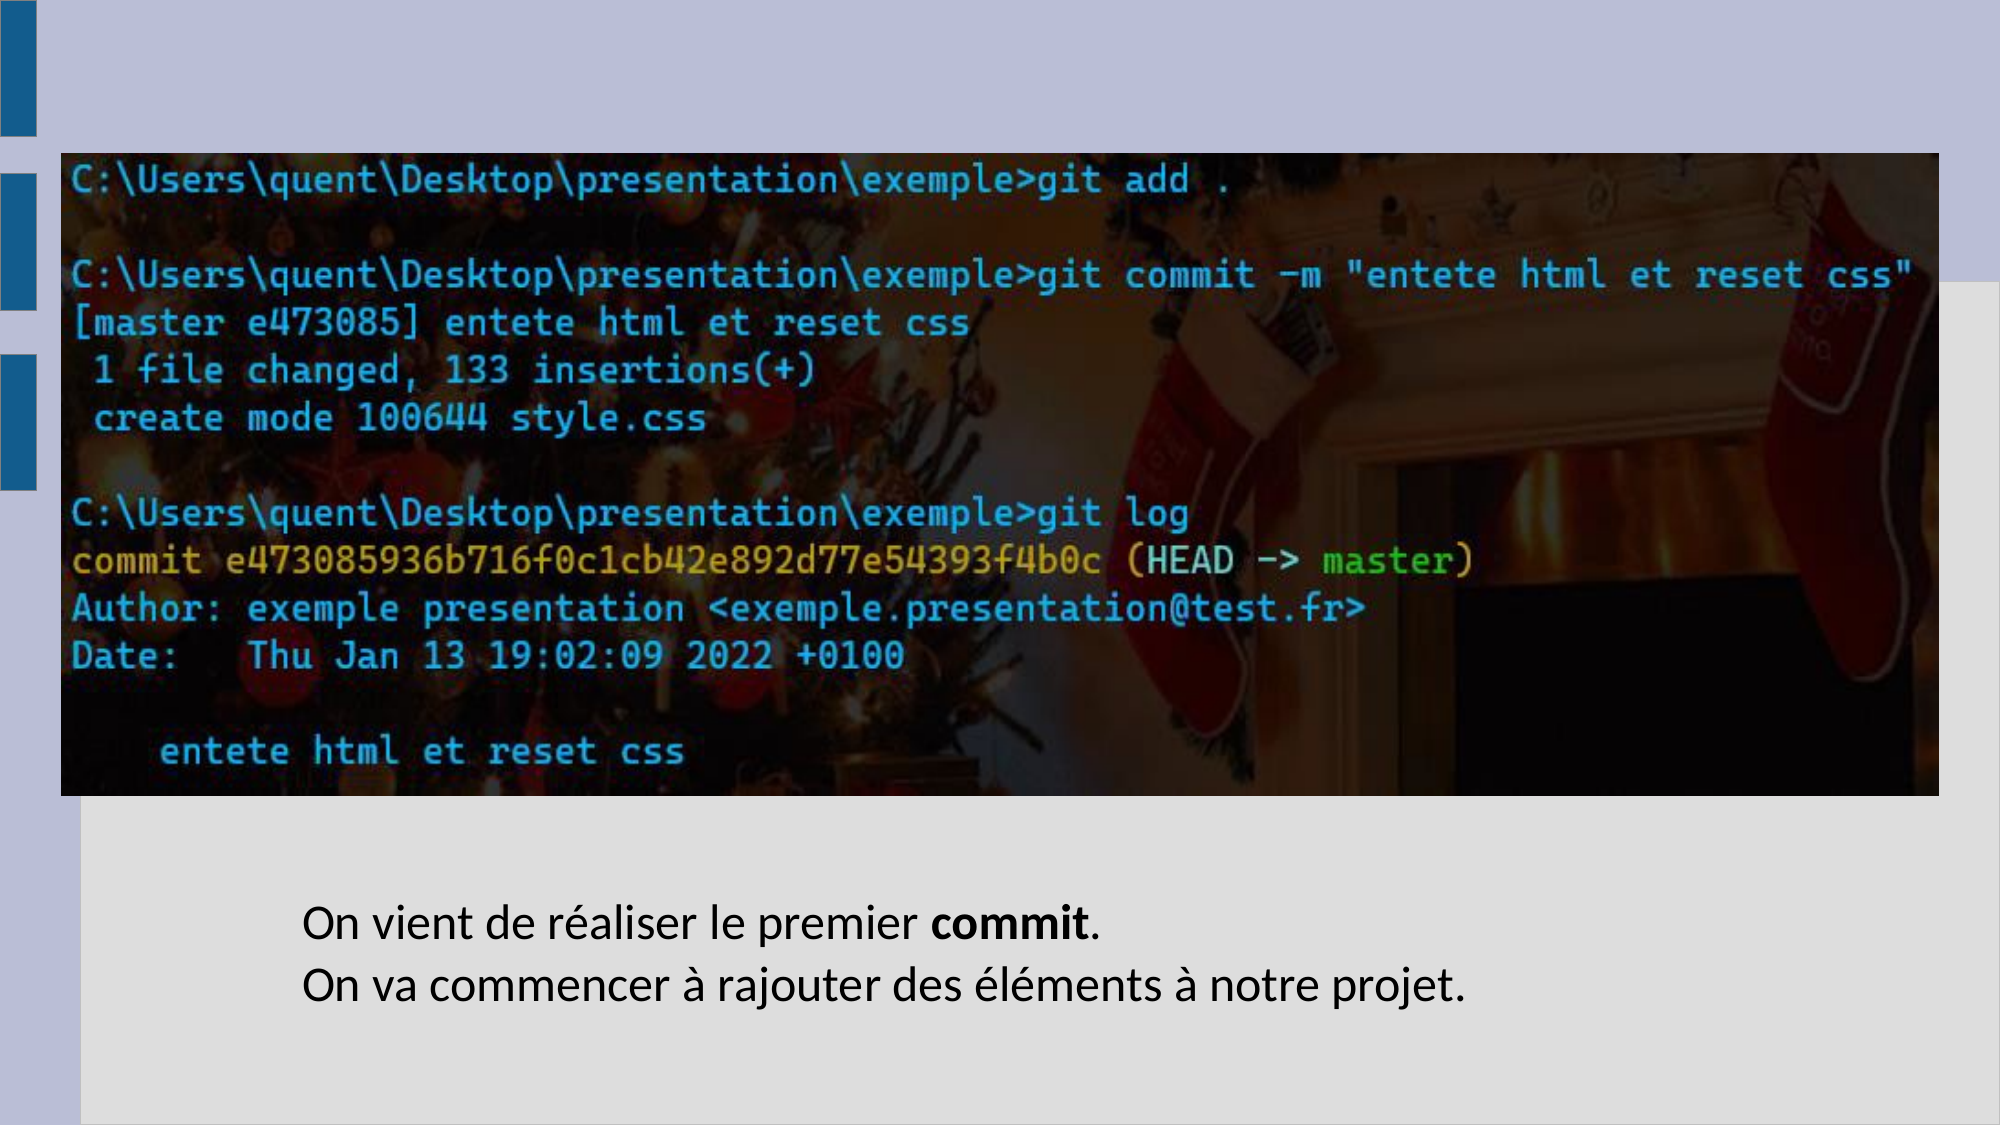

On vient de réaliser le premier commit.
On va commencer à rajouter des éléments à notre projet.